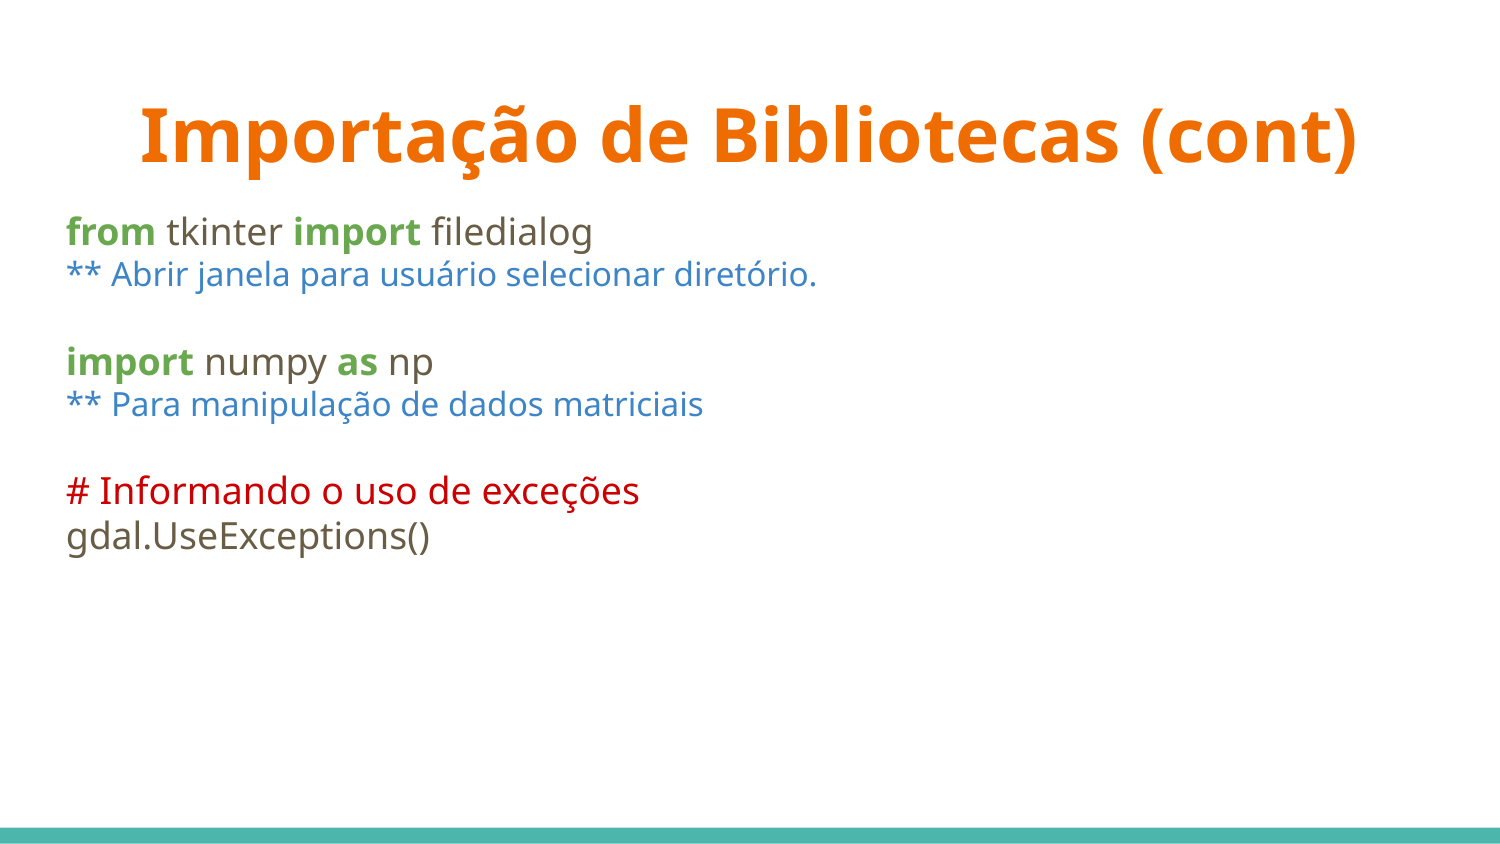

# Importação de Bibliotecas (cont)
from tkinter import filedialog
** Abrir janela para usuário selecionar diretório.
import numpy as np
** Para manipulação de dados matriciais
# Informando o uso de exceções
gdal.UseExceptions()